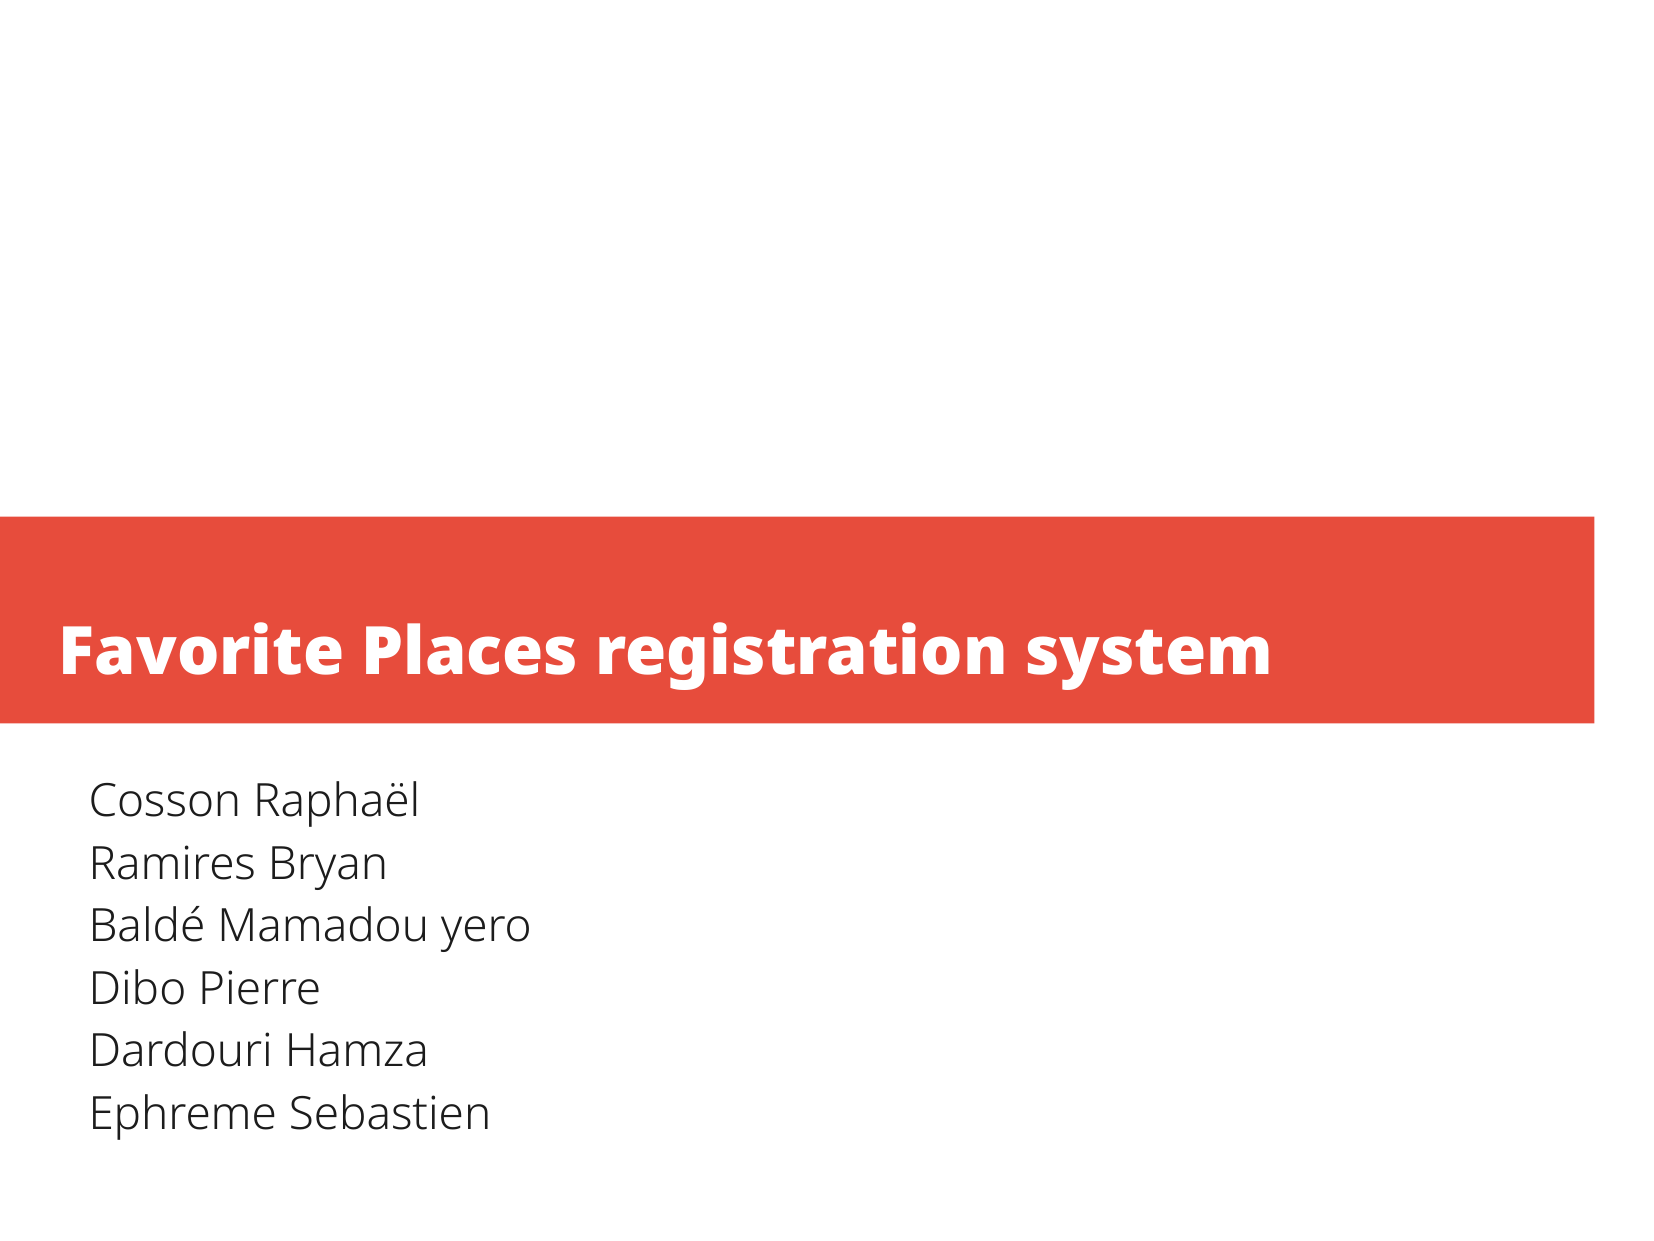

# Favorite Places registration system
Cosson Raphaël
Ramires Bryan
Baldé Mamadou yero
Dibo Pierre
Dardouri Hamza
Ephreme Sebastien